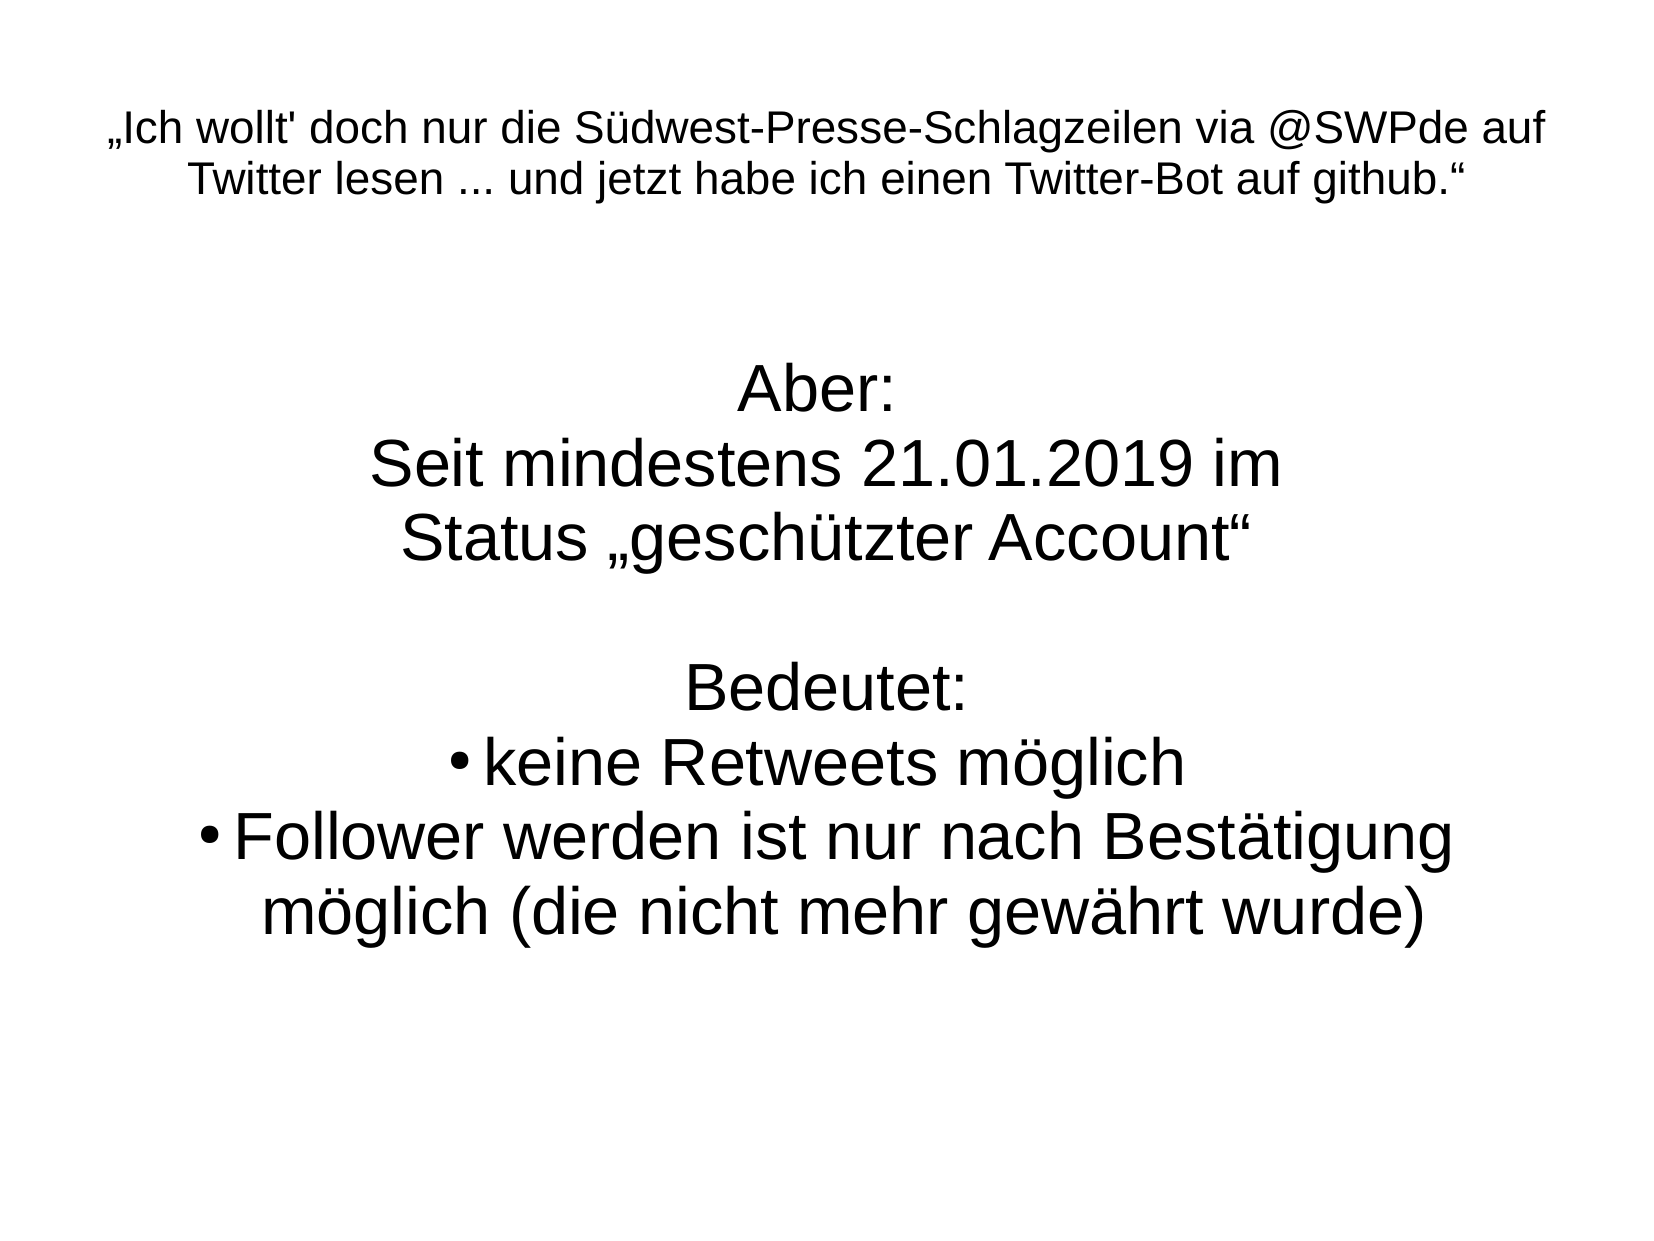

# „Ich wollt' doch nur die Südwest-Presse-Schlagzeilen via @SWPde auf Twitter lesen ... und jetzt habe ich einen Twitter-Bot auf github.“
Aber:
Seit mindestens 21.01.2019 im
Status „geschützter Account“
Bedeutet:
keine Retweets möglich
Follower werden ist nur nach Bestätigung möglich (die nicht mehr gewährt wurde)